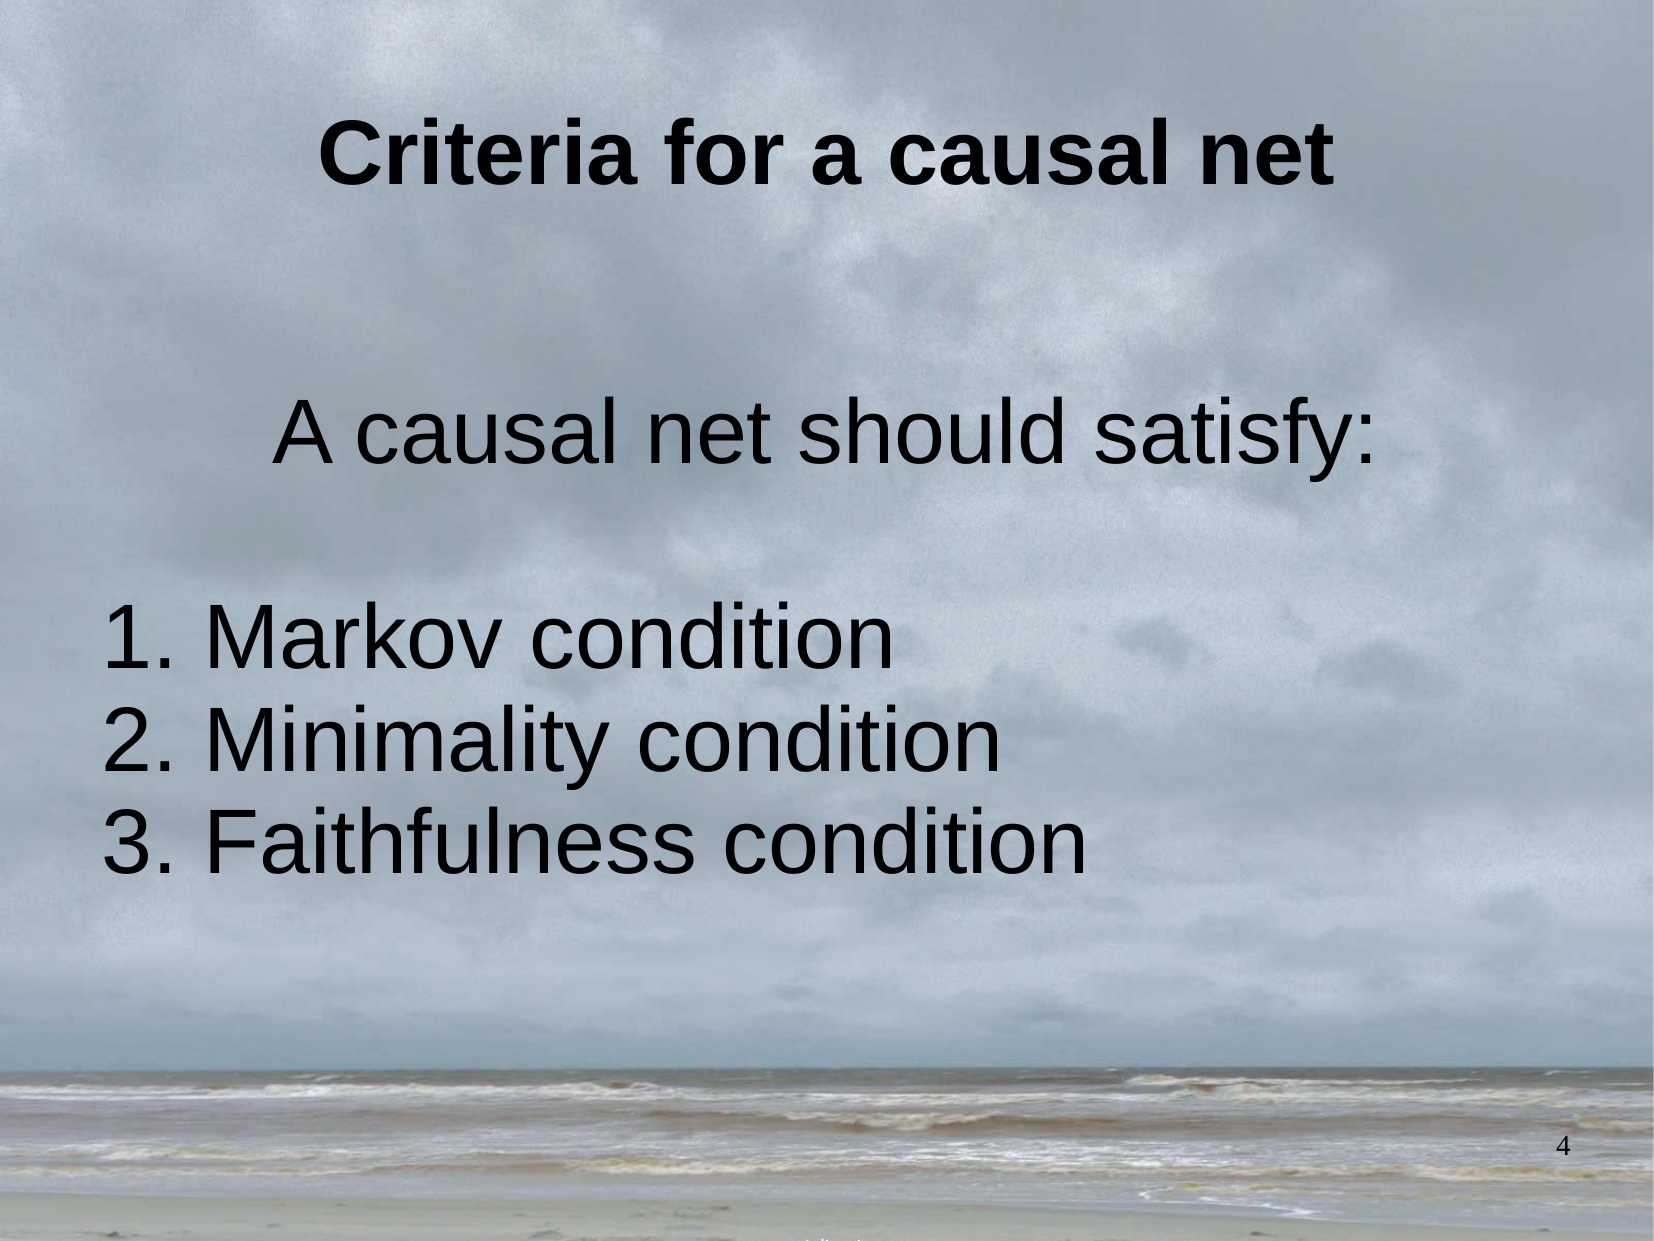

# Criteria for a causal net
A causal net should satisfy:
 Markov condition
 Minimality condition
 Faithfulness condition
4